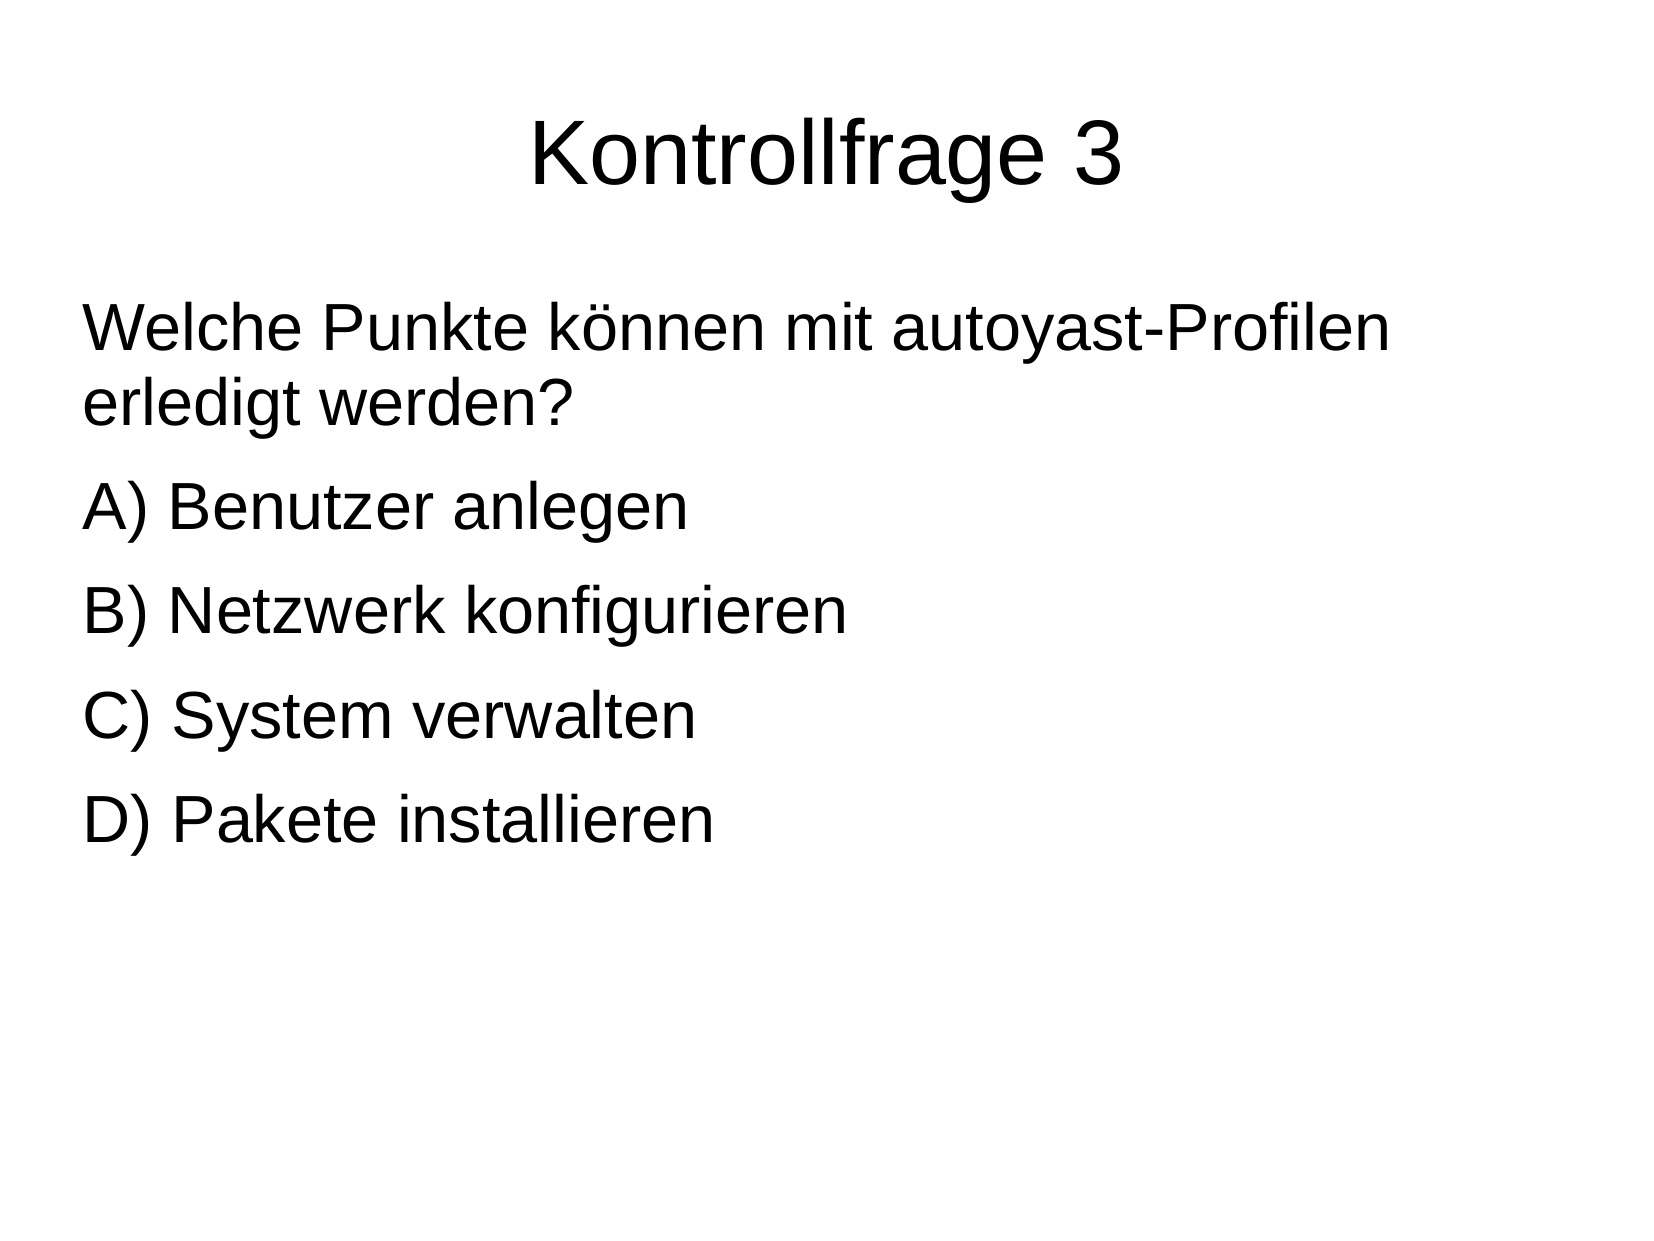

# Kontrollfrage 3
Welche Punkte können mit autoyast-Profilen erledigt werden?
A) Benutzer anlegen
B) Netzwerk konfigurieren
C) System verwalten
D) Pakete installieren